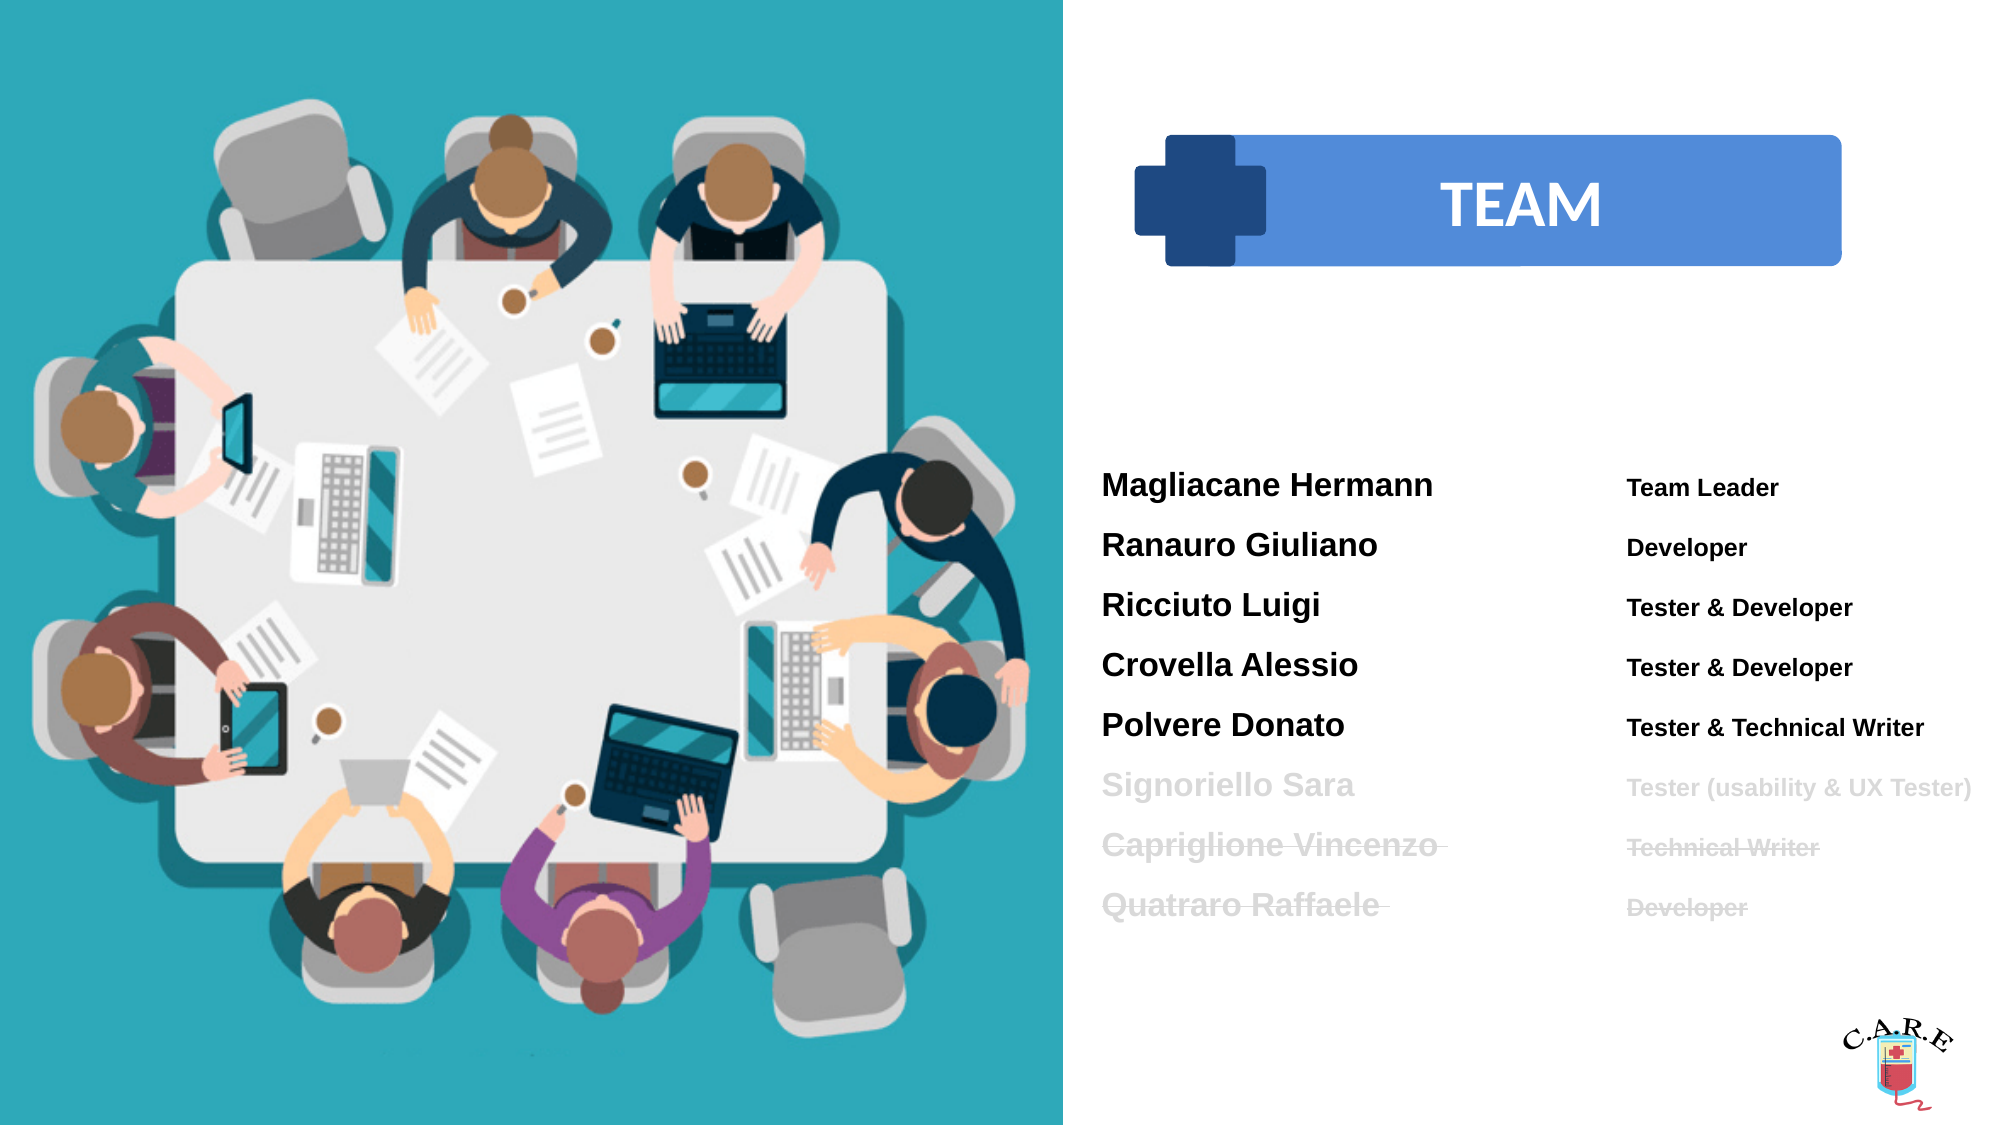

TEAM
Magliacane Hermann 			Team Leader
Ranauro Giuliano 		 		Developer
Ricciuto Luigi 			 	Tester & Developer
Crovella Alessio 		 		Tester & Developer
Polvere Donato 			 	Tester & Technical Writer
Signoriello Sara 				Tester (usability & UX Tester)
Capriglione Vincenzo 			Technical Writer
Quatraro Raffaele 				Developer